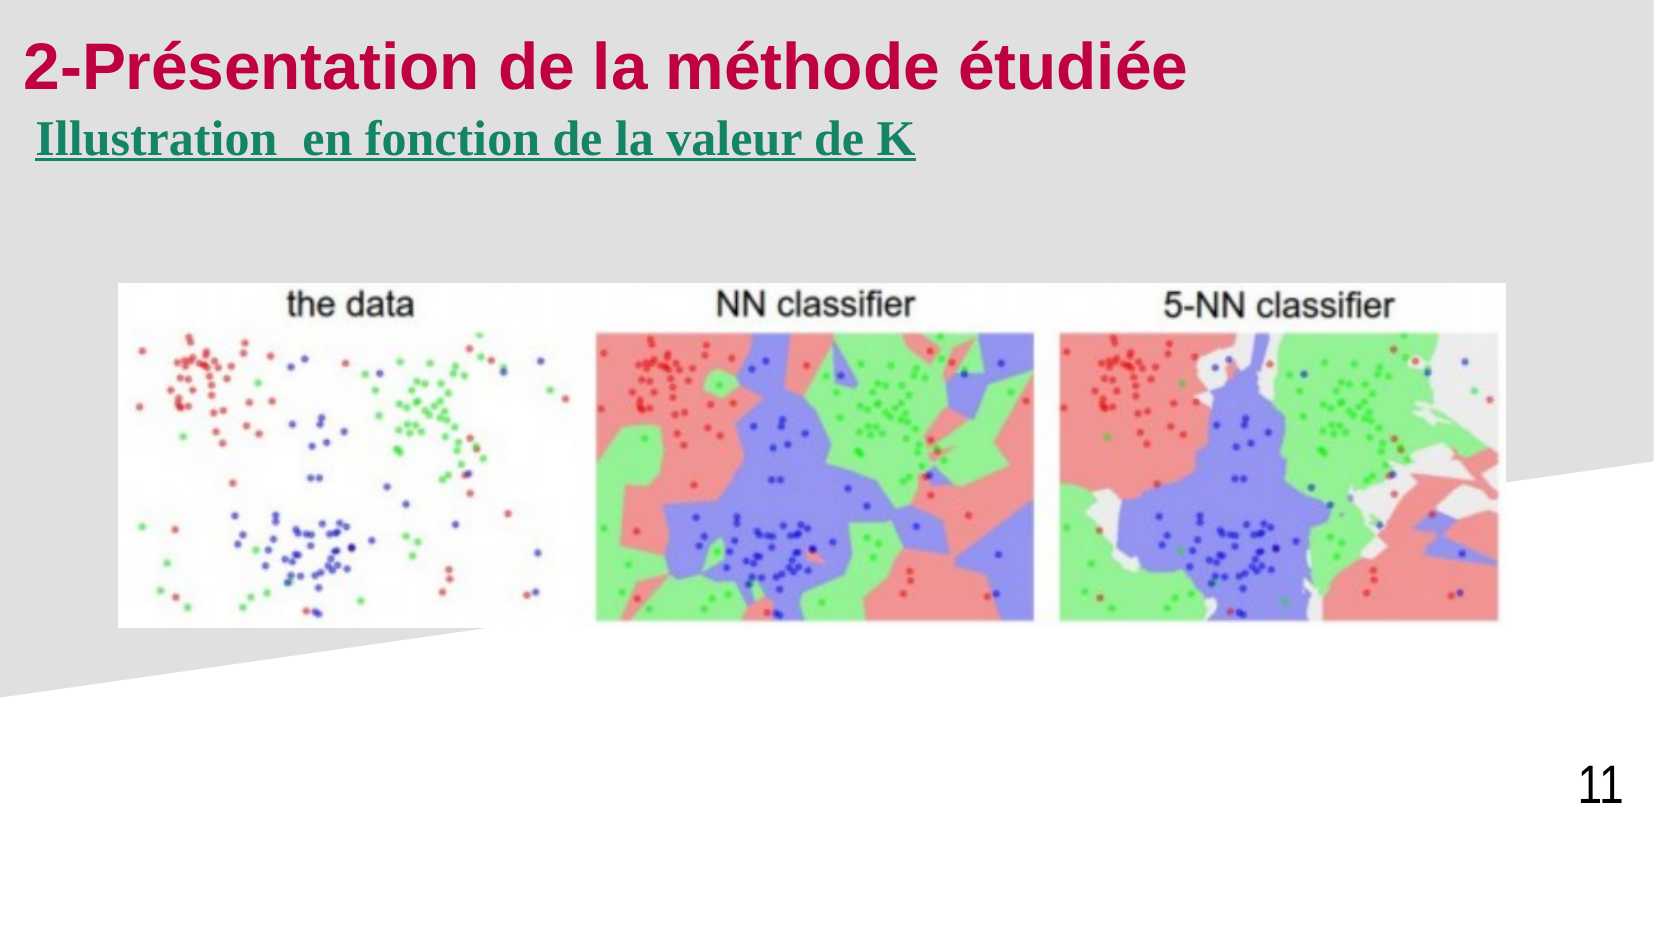

# 2-Présentation de la méthode étudiée
Illustration en fonction de la valeur de K
11